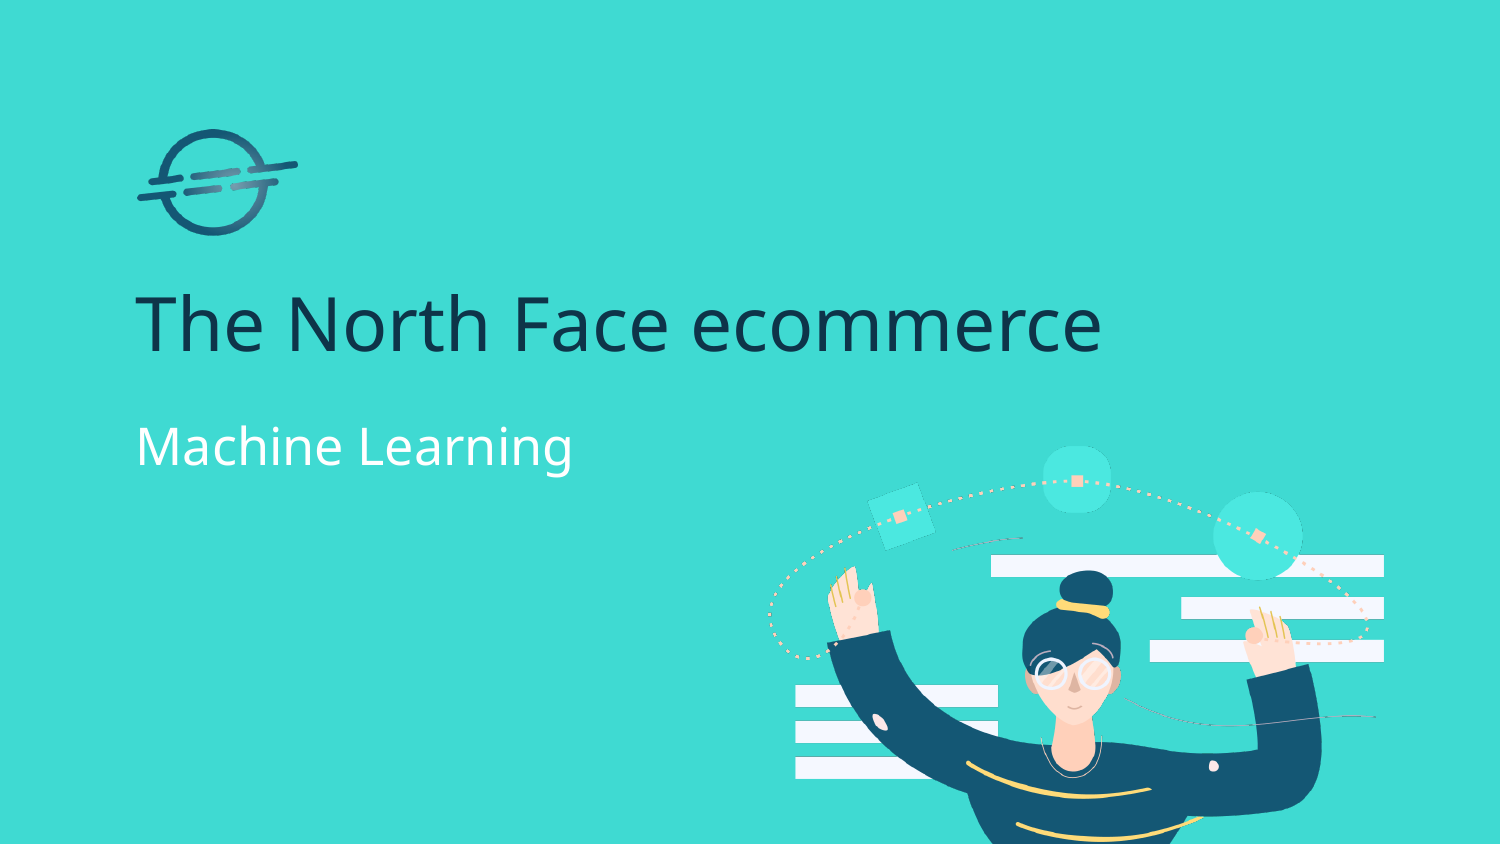

# The North Face ecommerce
Machine Learning